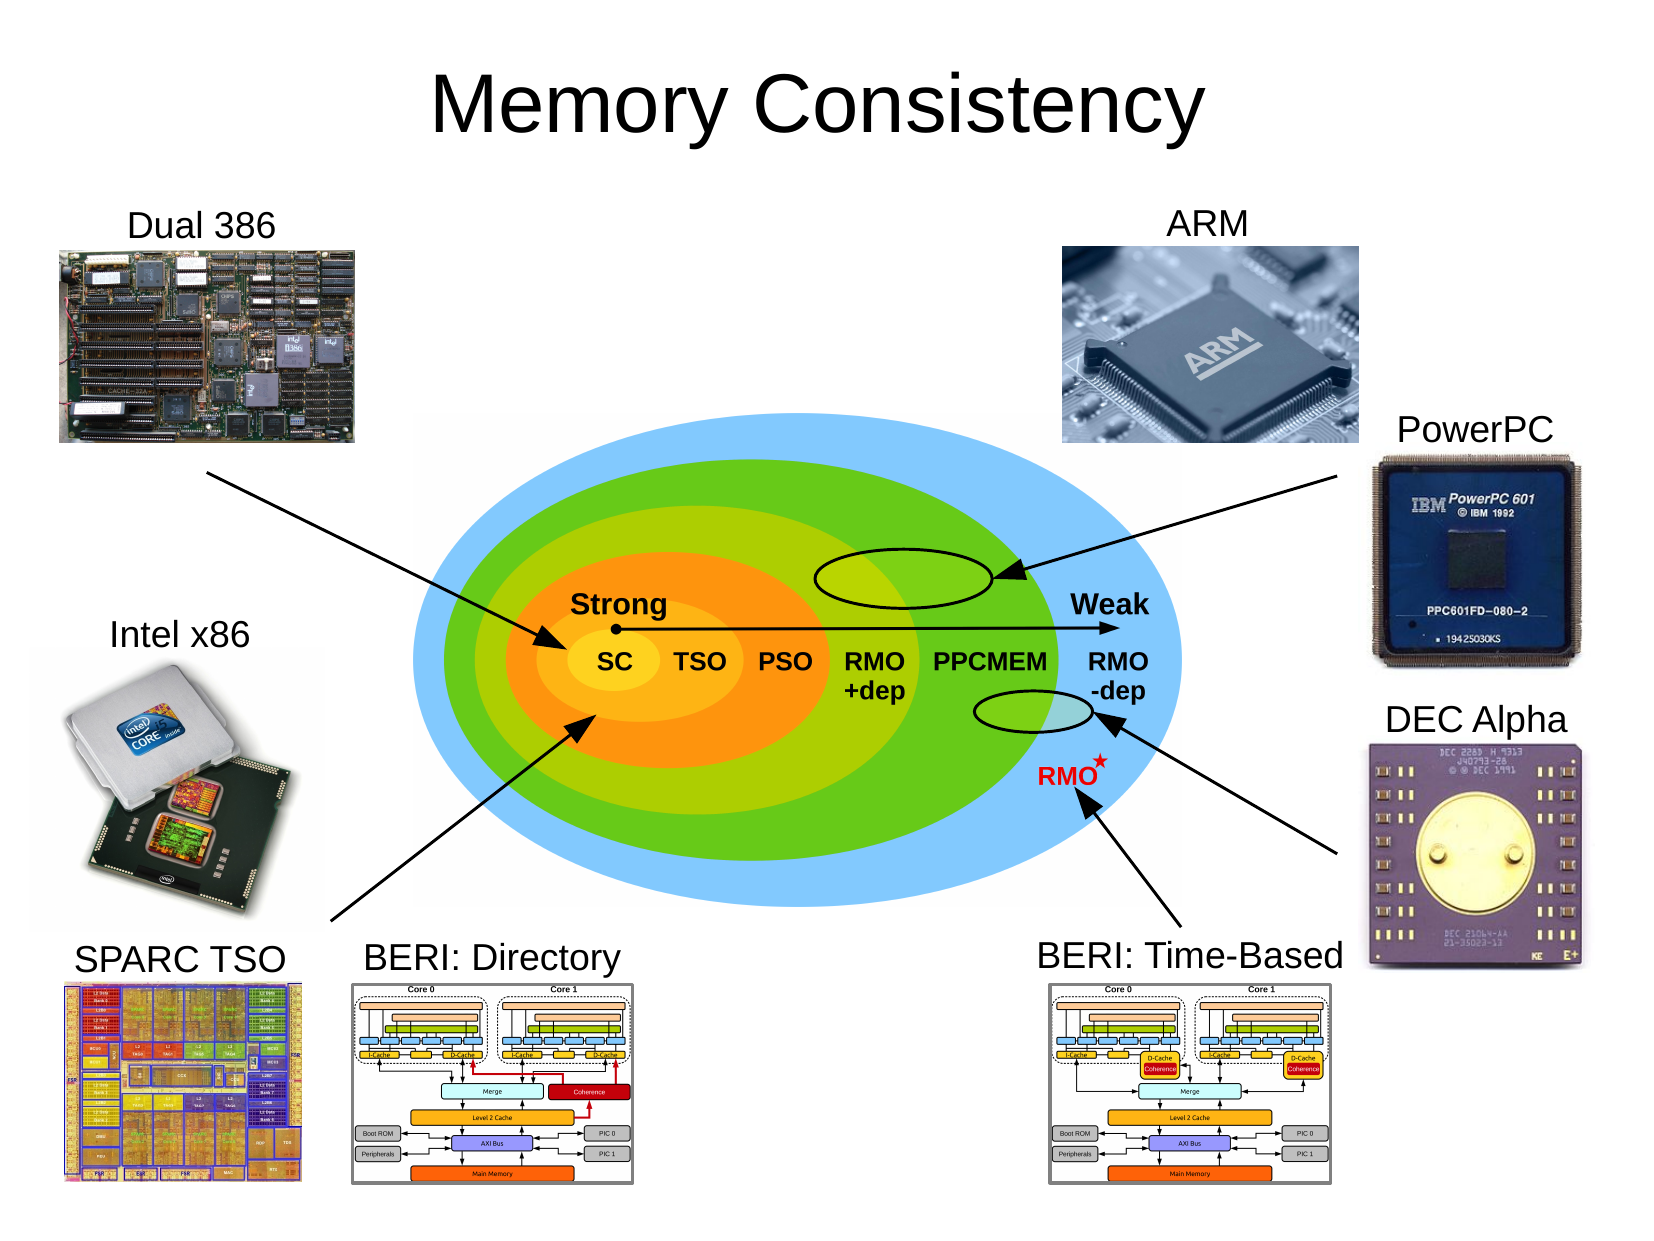

# Memory Consistency
ARM
Dual 386
PowerPC
Intel x86
DEC Alpha
BERI: Time-Based
BERI: Directory
SPARC TSO